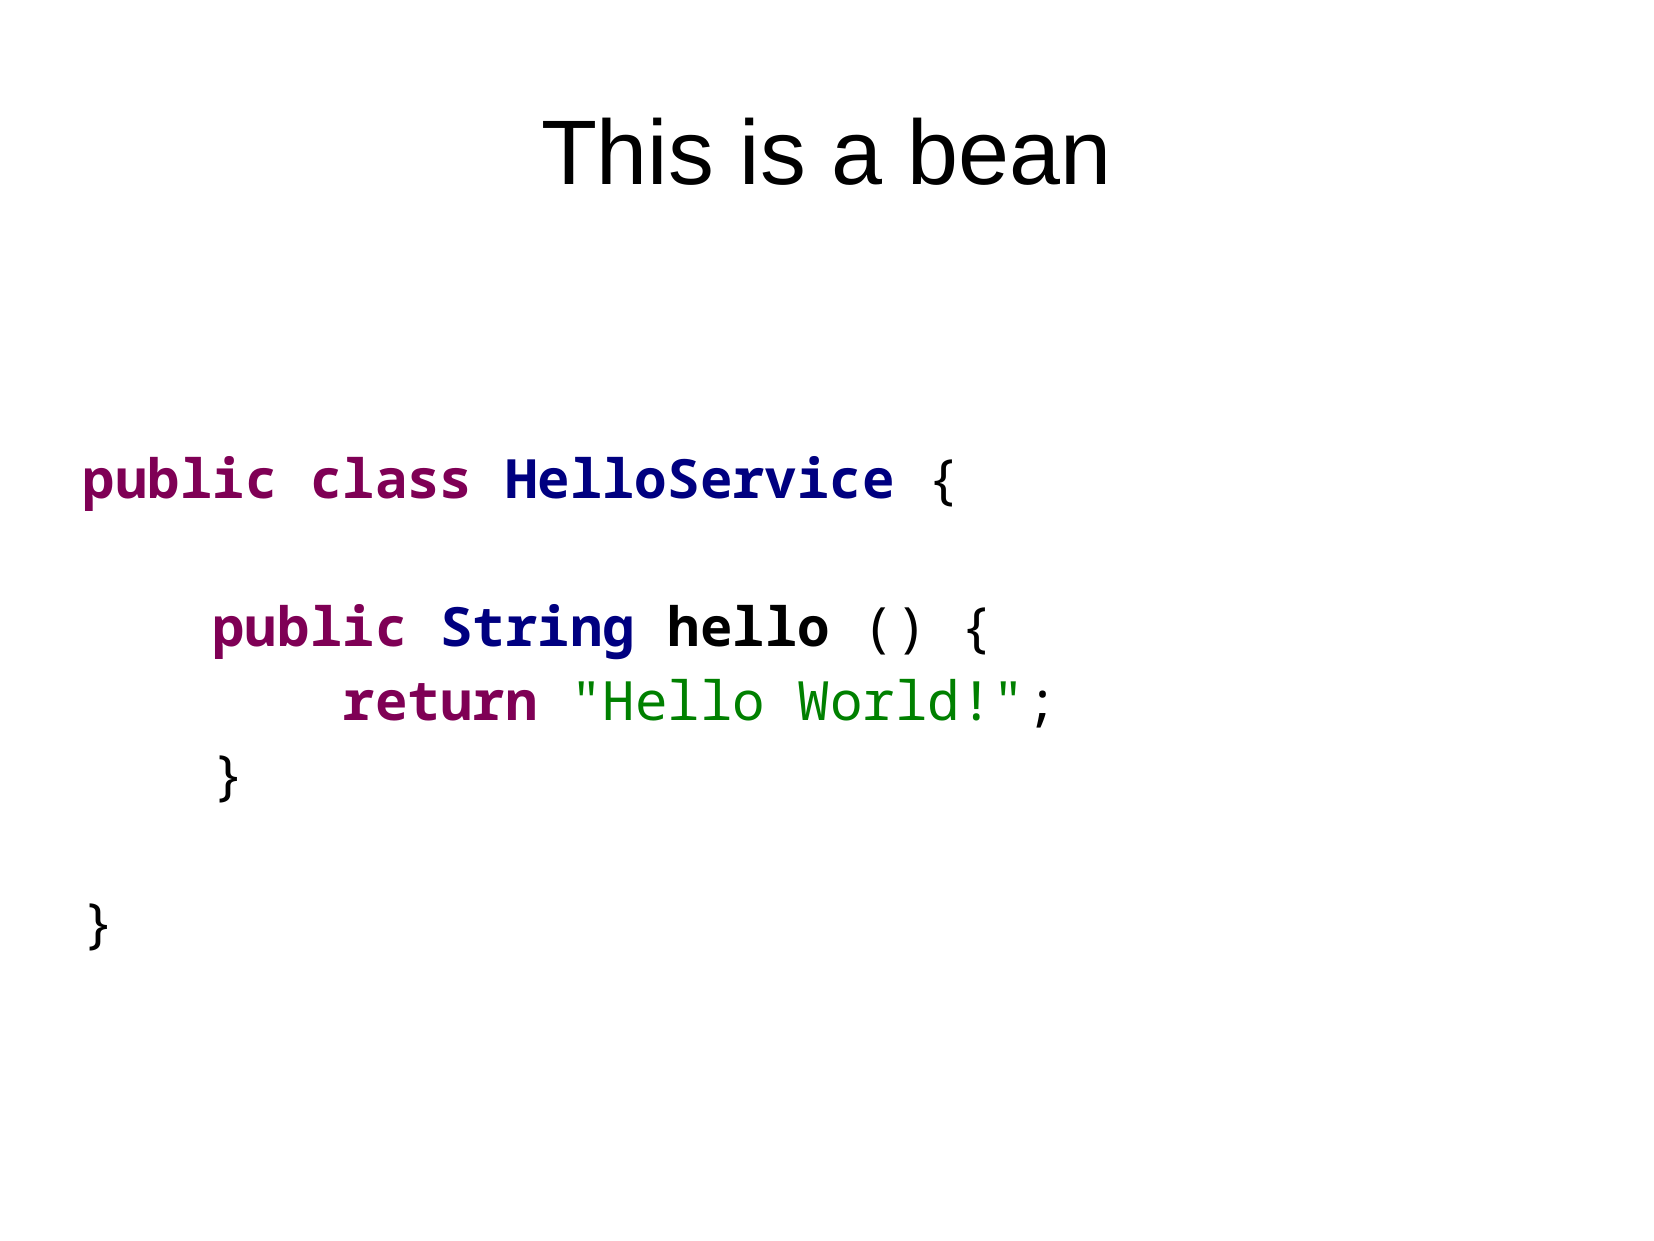

# This is a bean
public class HelloService {
 public String hello () {
 return "Hello World!";
 }
}